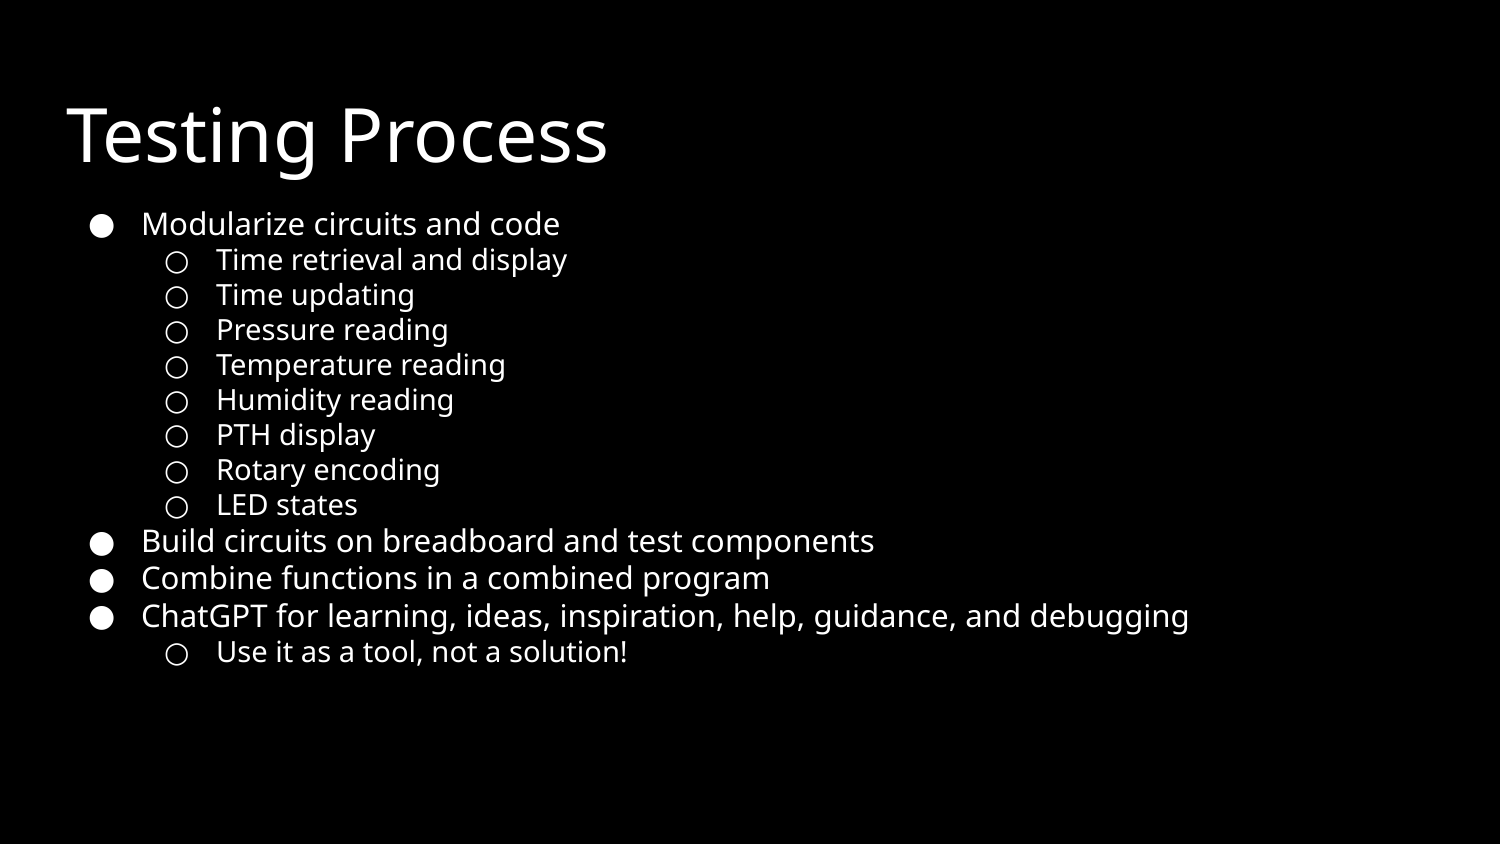

# Testing Process
Modularize circuits and code
Time retrieval and display
Time updating
Pressure reading
Temperature reading
Humidity reading
PTH display
Rotary encoding
LED states
Build circuits on breadboard and test components
Combine functions in a combined program
ChatGPT for learning, ideas, inspiration, help, guidance, and debugging
Use it as a tool, not a solution!